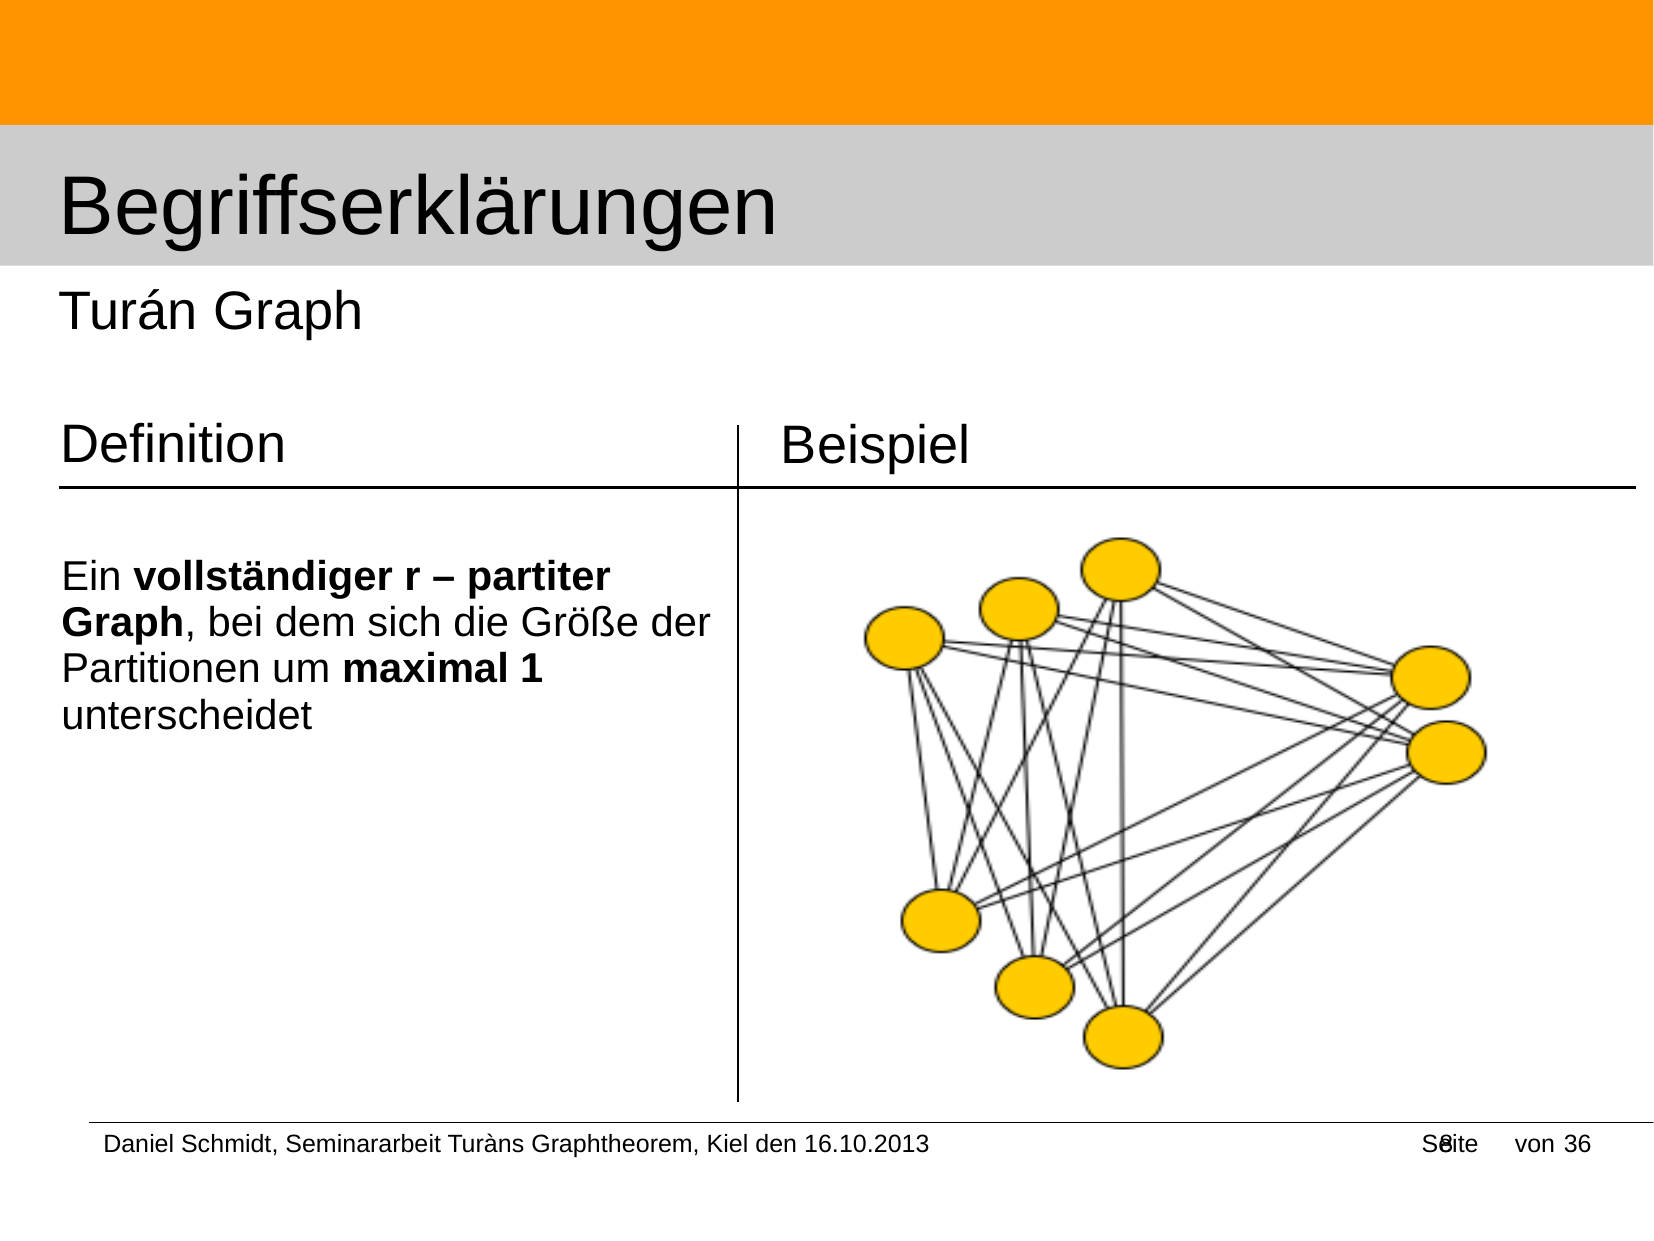

# Begriffserklärungen
Turán Graph
Beispiel
Definition
Ein vollständiger r – partiter Graph, bei dem sich die Größe der Partitionen um maximal 1 unterscheidet
36
von
Daniel Schmidt, Seminararbeit Turàns Graphtheorem, Kiel den 16.10.2013
Seite